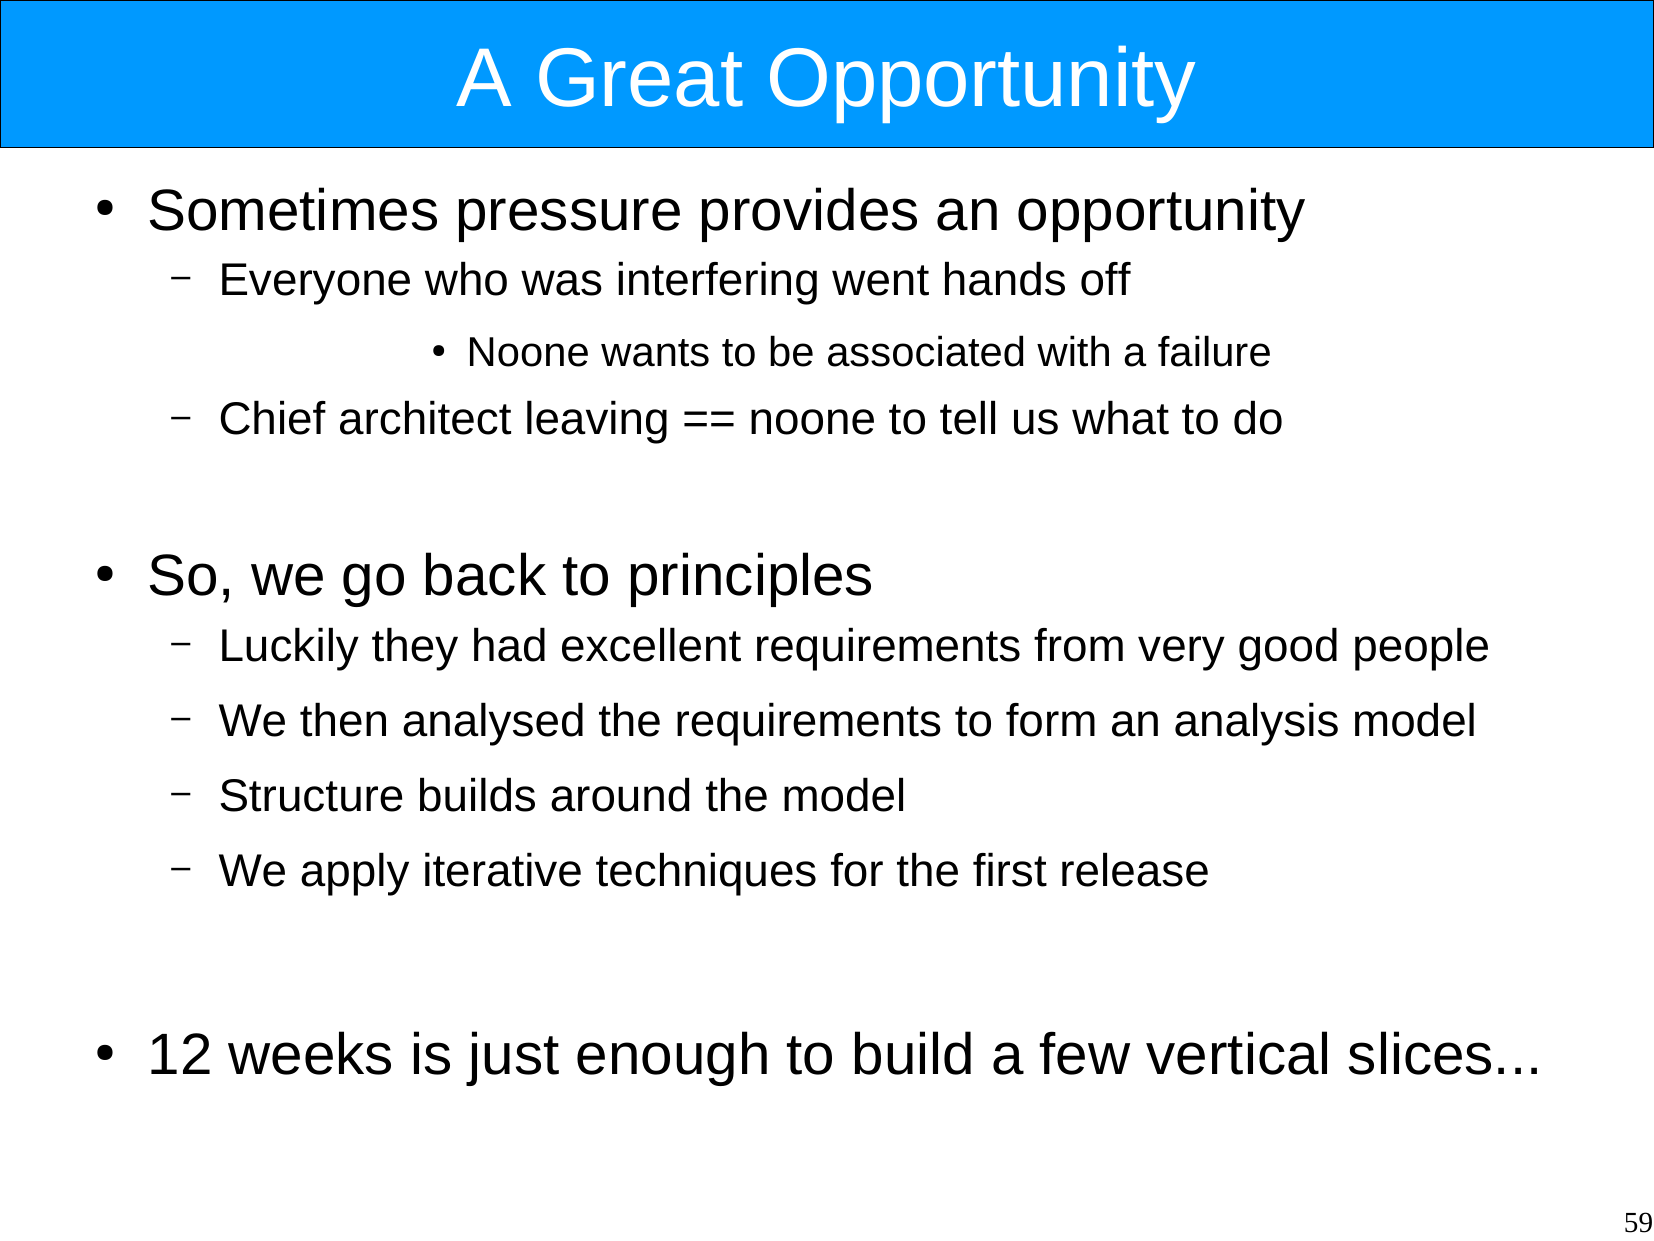

# A Great Opportunity
Sometimes pressure provides an opportunity
Everyone who was interfering went hands off
Noone wants to be associated with a failure
Chief architect leaving == noone to tell us what to do
So, we go back to principles
Luckily they had excellent requirements from very good people
We then analysed the requirements to form an analysis model
Structure builds around the model
We apply iterative techniques for the first release
12 weeks is just enough to build a few vertical slices...
59